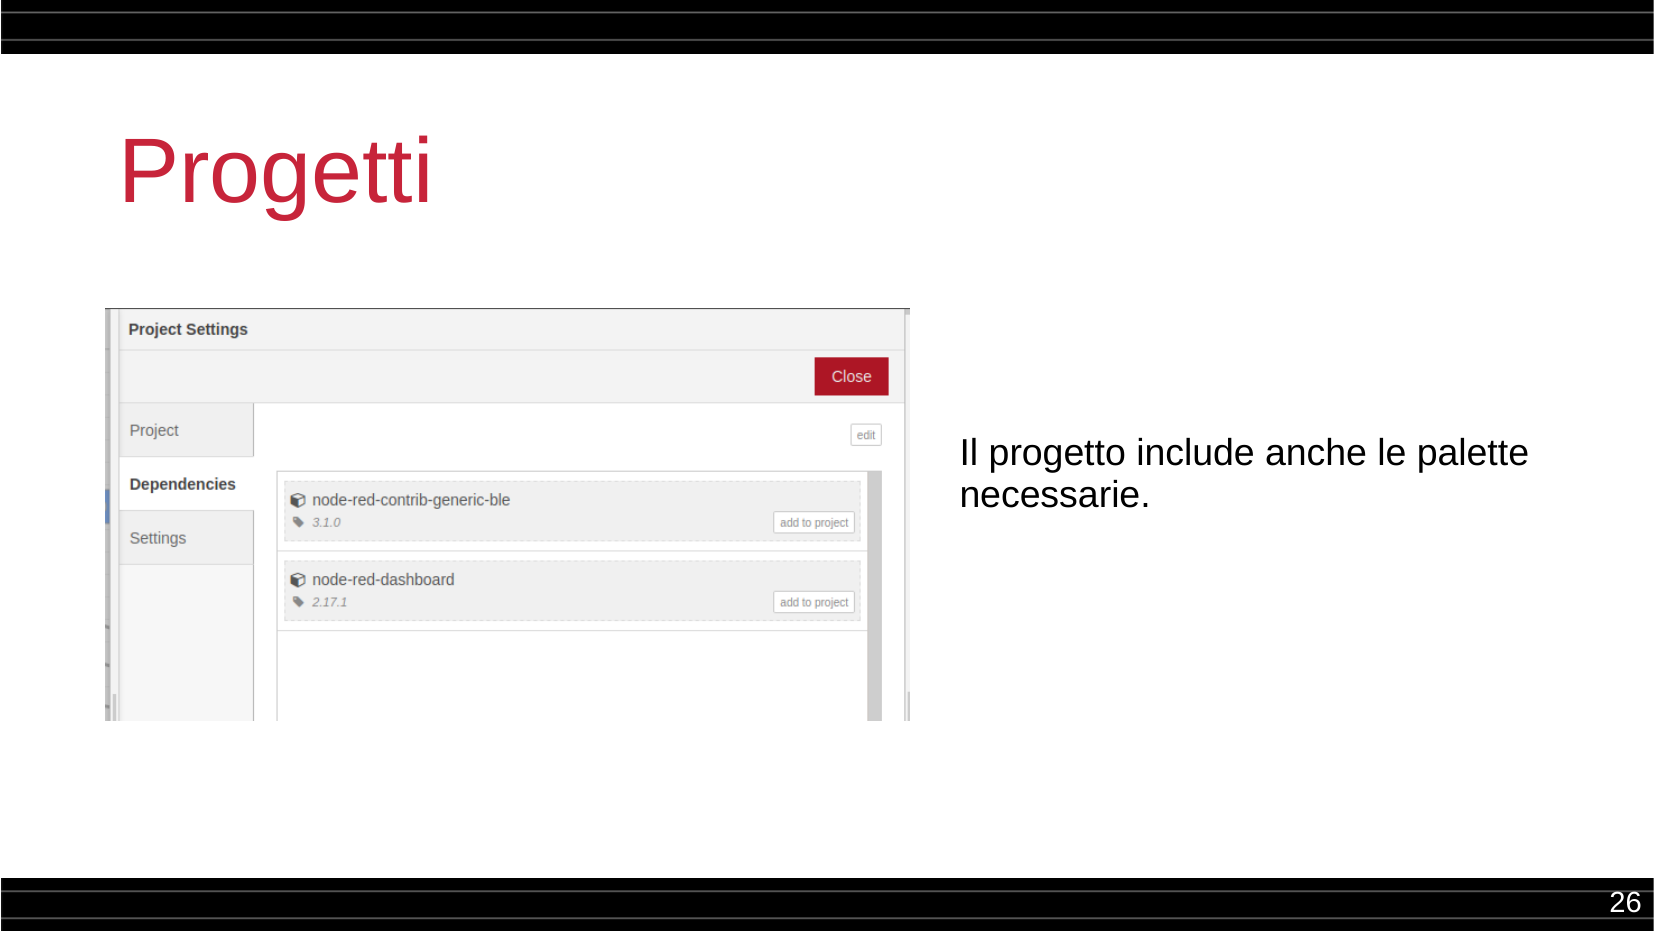

# Progetti
Il progetto include anche le palette necessarie.